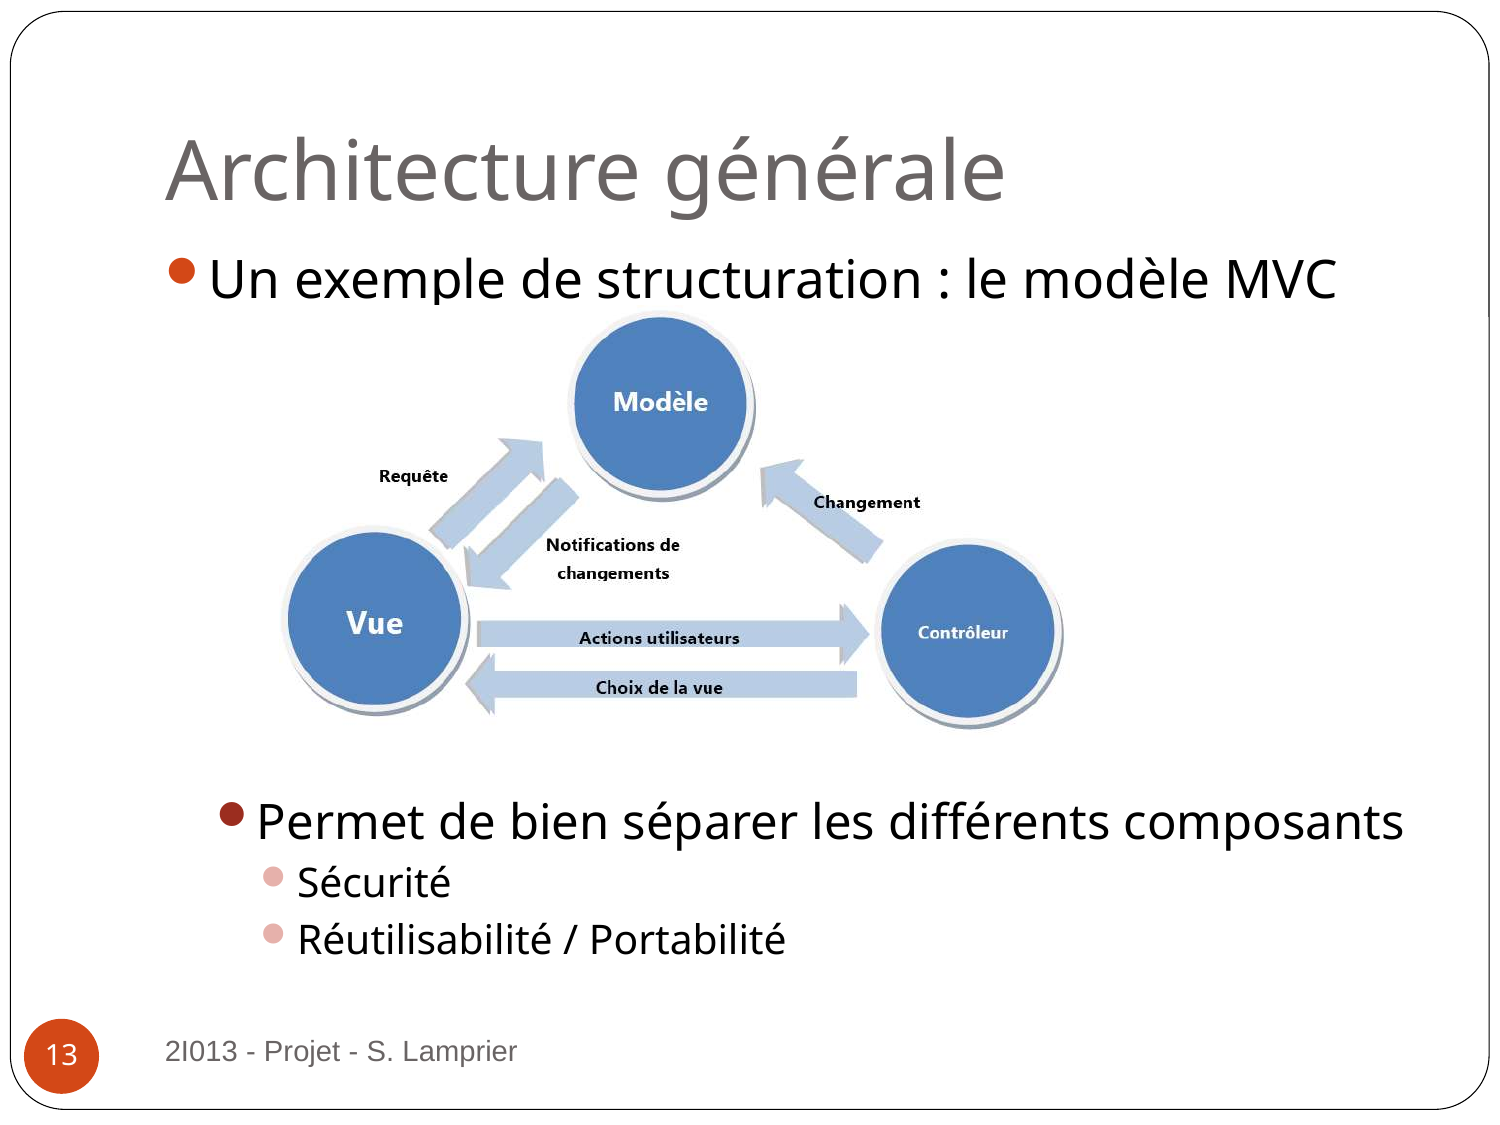

# Architecture générale
Un exemple de structuration : le modèle MVC
Permet de bien séparer les différents composants
Sécurité
Réutilisabilité / Portabilité
2I013 - Projet - S. Lamprier